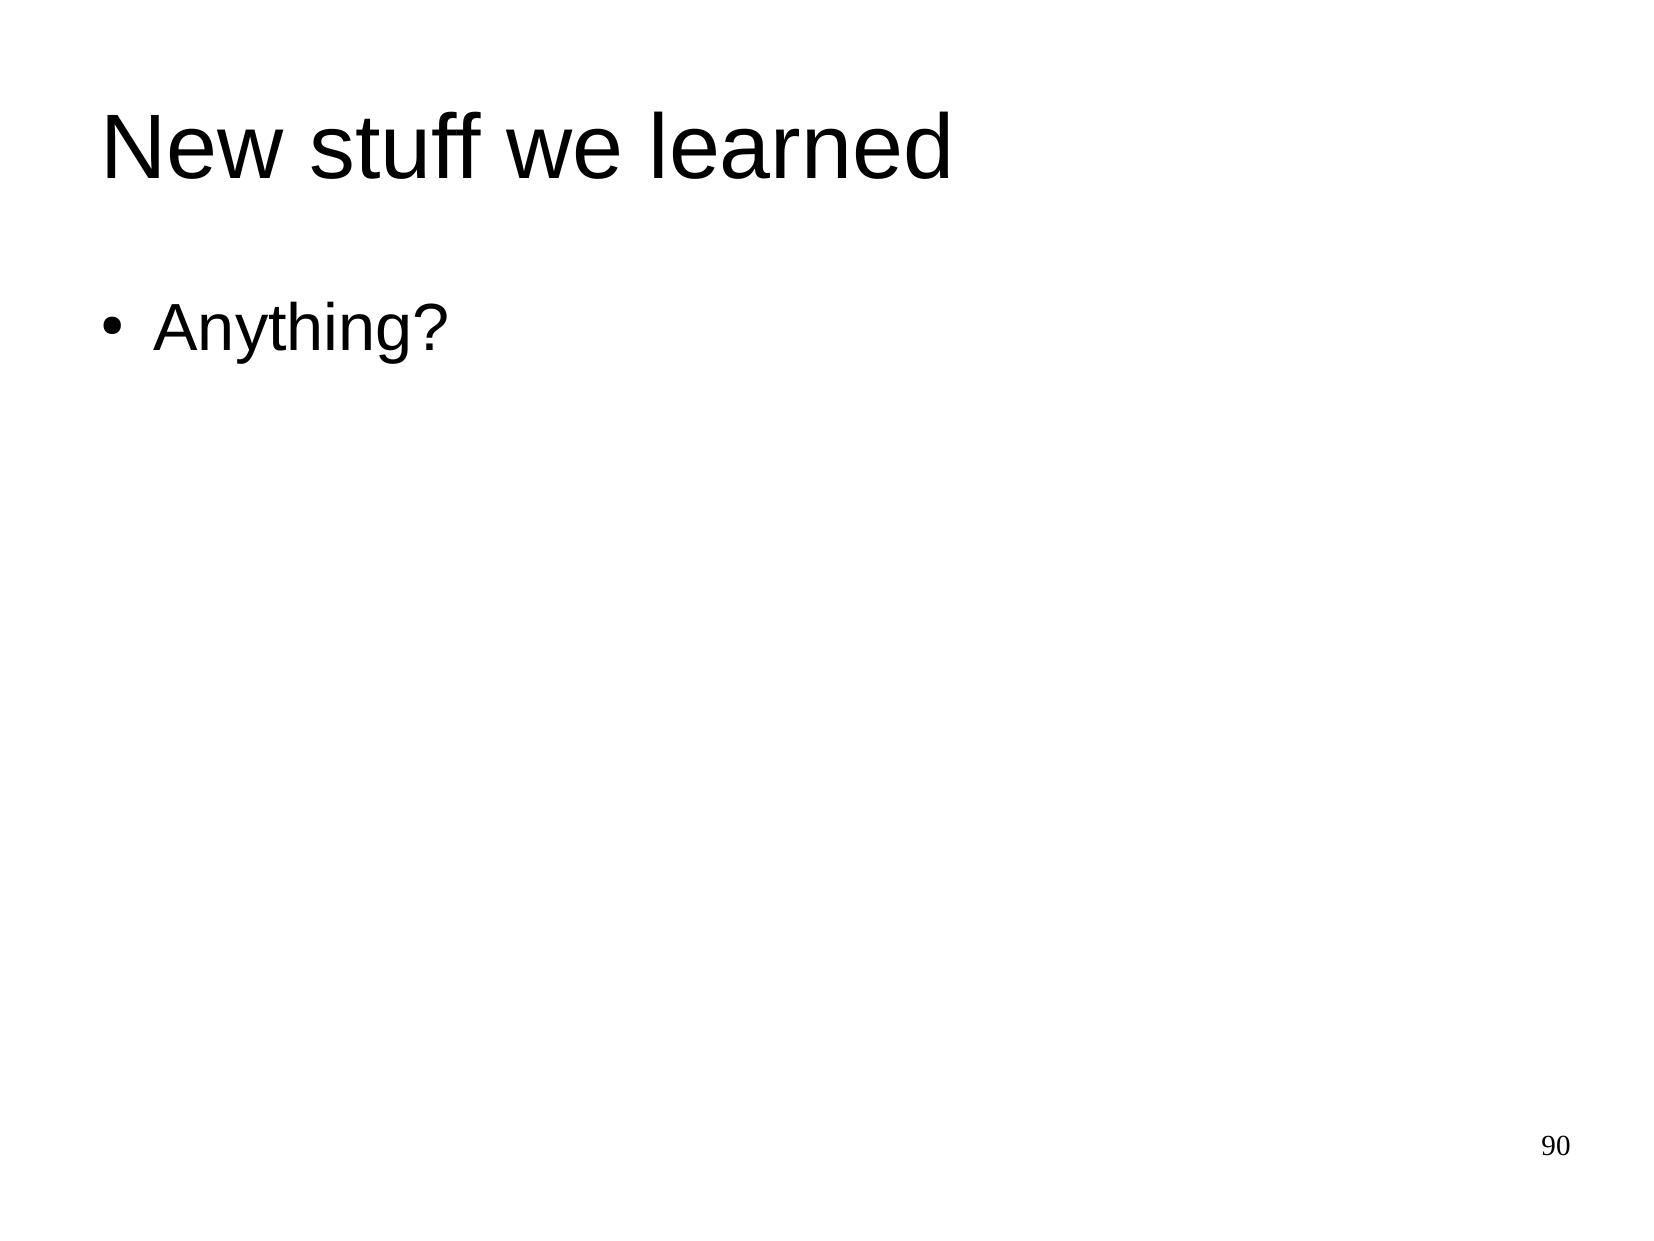

# New stuff we learned
Anything?
90